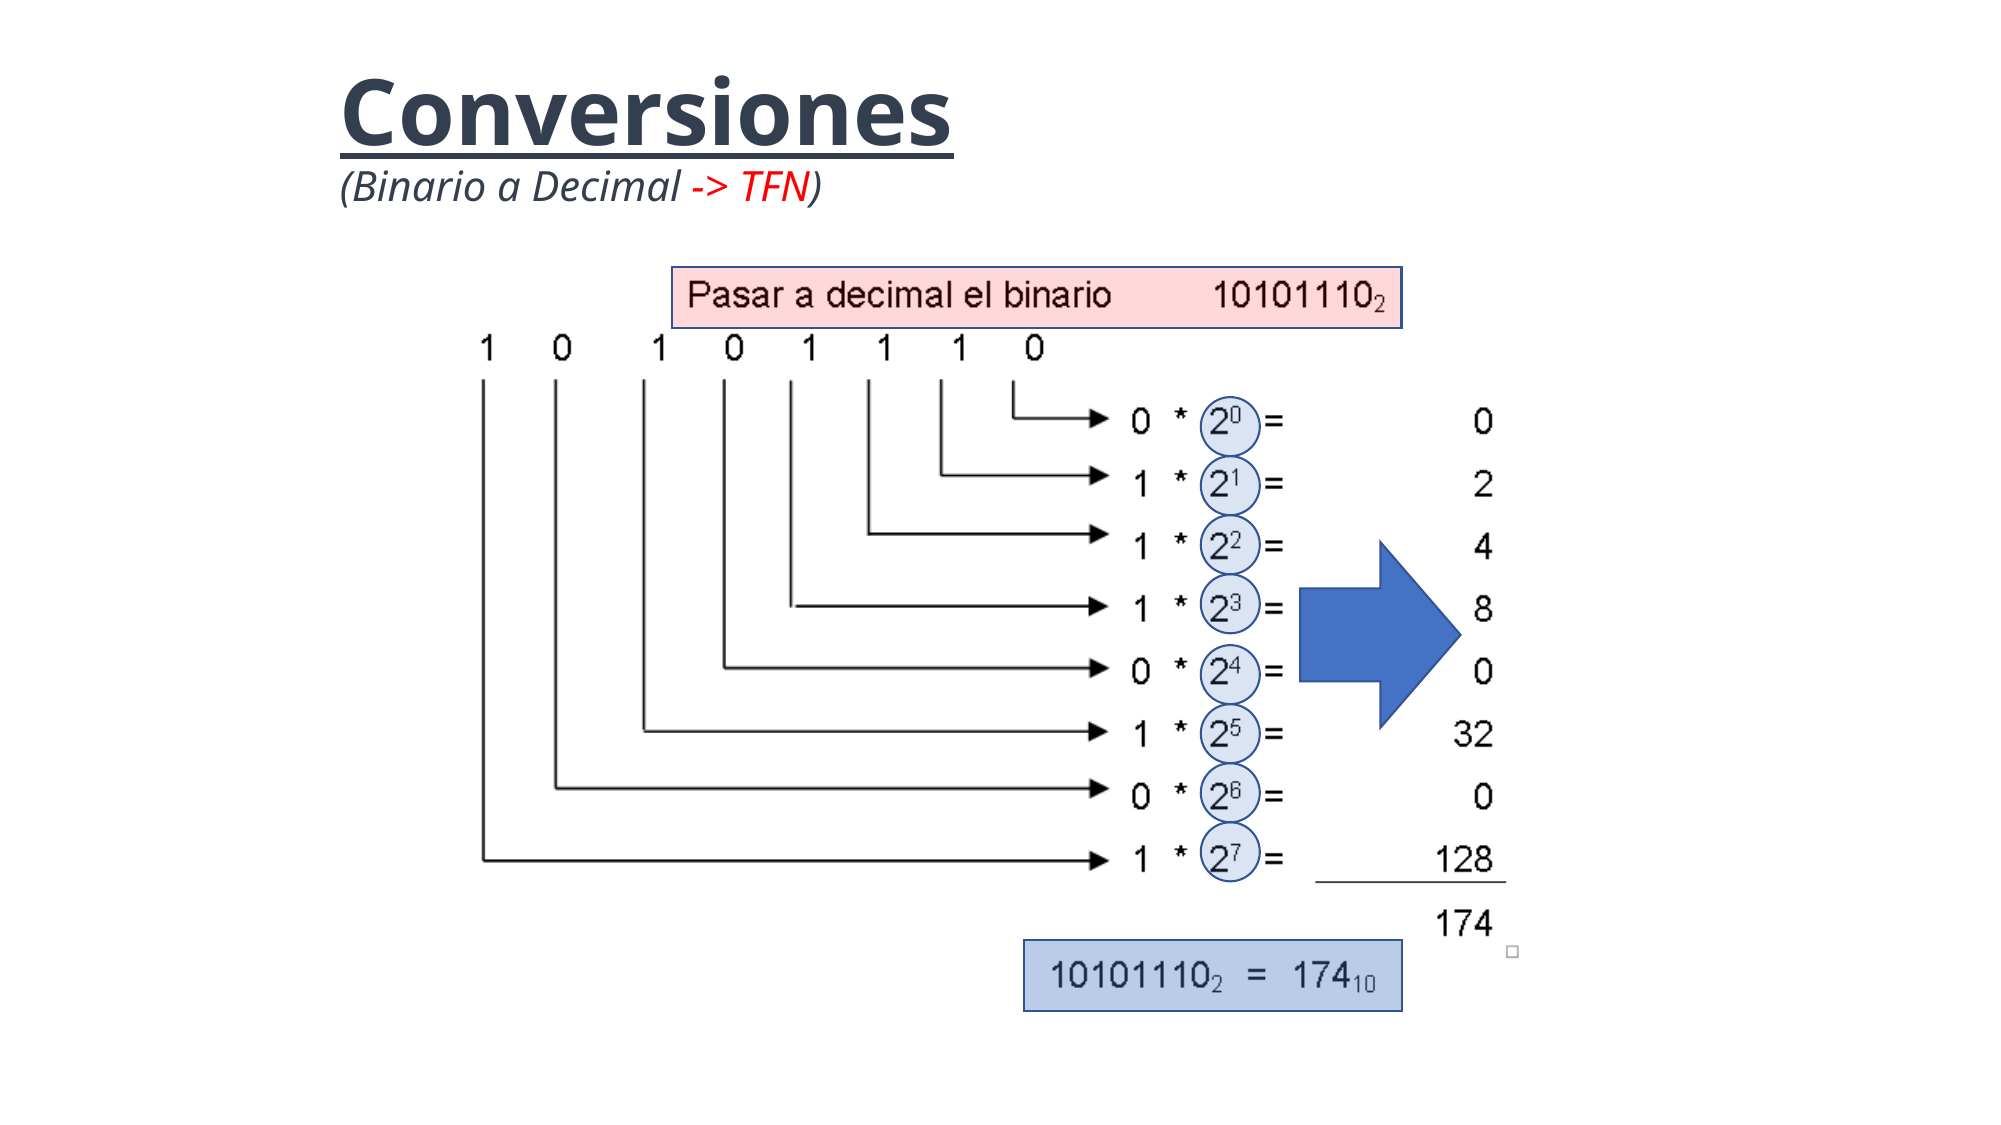

# Conversiones (Binario a Decimal -> TFN)